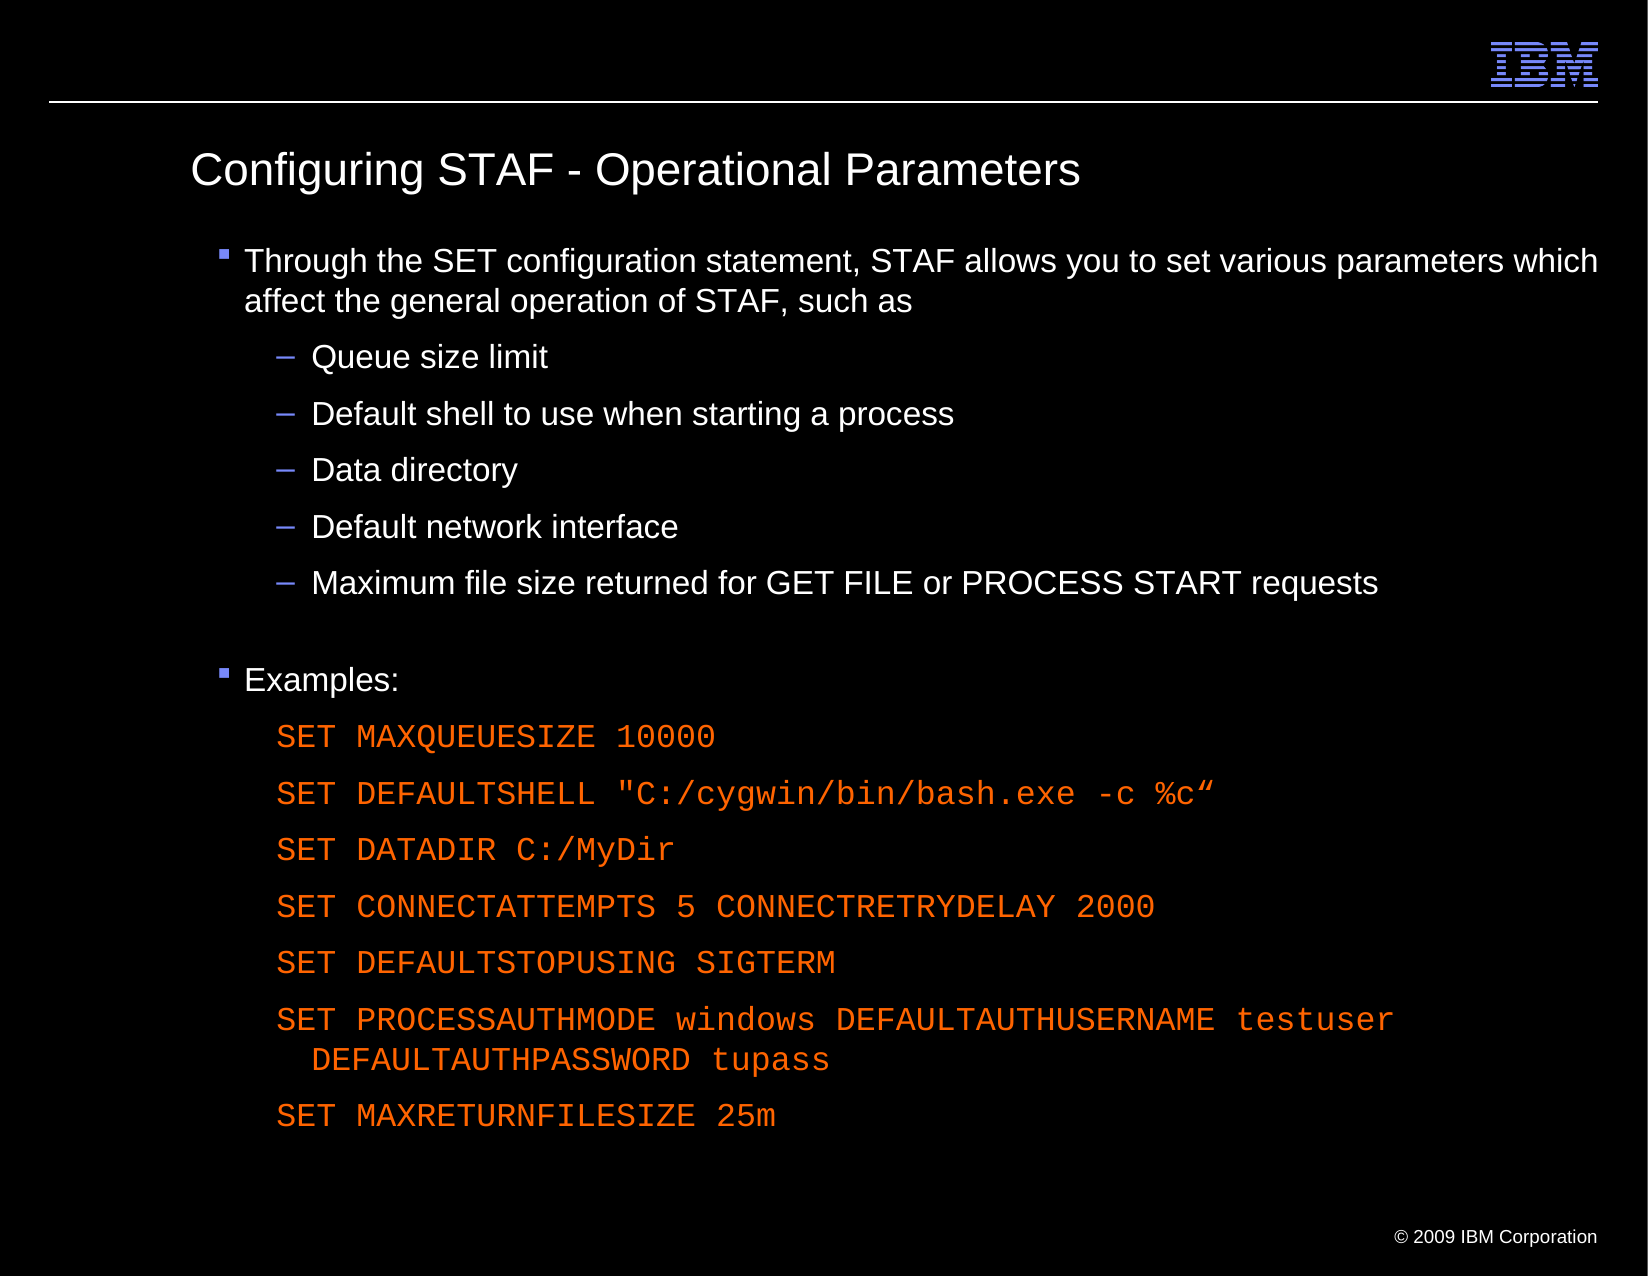

# Configuring STAF - Operational Parameters
Through the SET configuration statement, STAF allows you to set various parameters which affect the general operation of STAF, such as
Queue size limit
Default shell to use when starting a process
Data directory
Default network interface
Maximum file size returned for GET FILE or PROCESS START requests
Examples:
SET MAXQUEUESIZE 10000
SET DEFAULTSHELL "C:/cygwin/bin/bash.exe -c %c“
SET DATADIR C:/MyDir
SET CONNECTATTEMPTS 5 CONNECTRETRYDELAY 2000
SET DEFAULTSTOPUSING SIGTERM
SET PROCESSAUTHMODE windows DEFAULTAUTHUSERNAME testuser DEFAULTAUTHPASSWORD tupass
SET MAXRETURNFILESIZE 25m